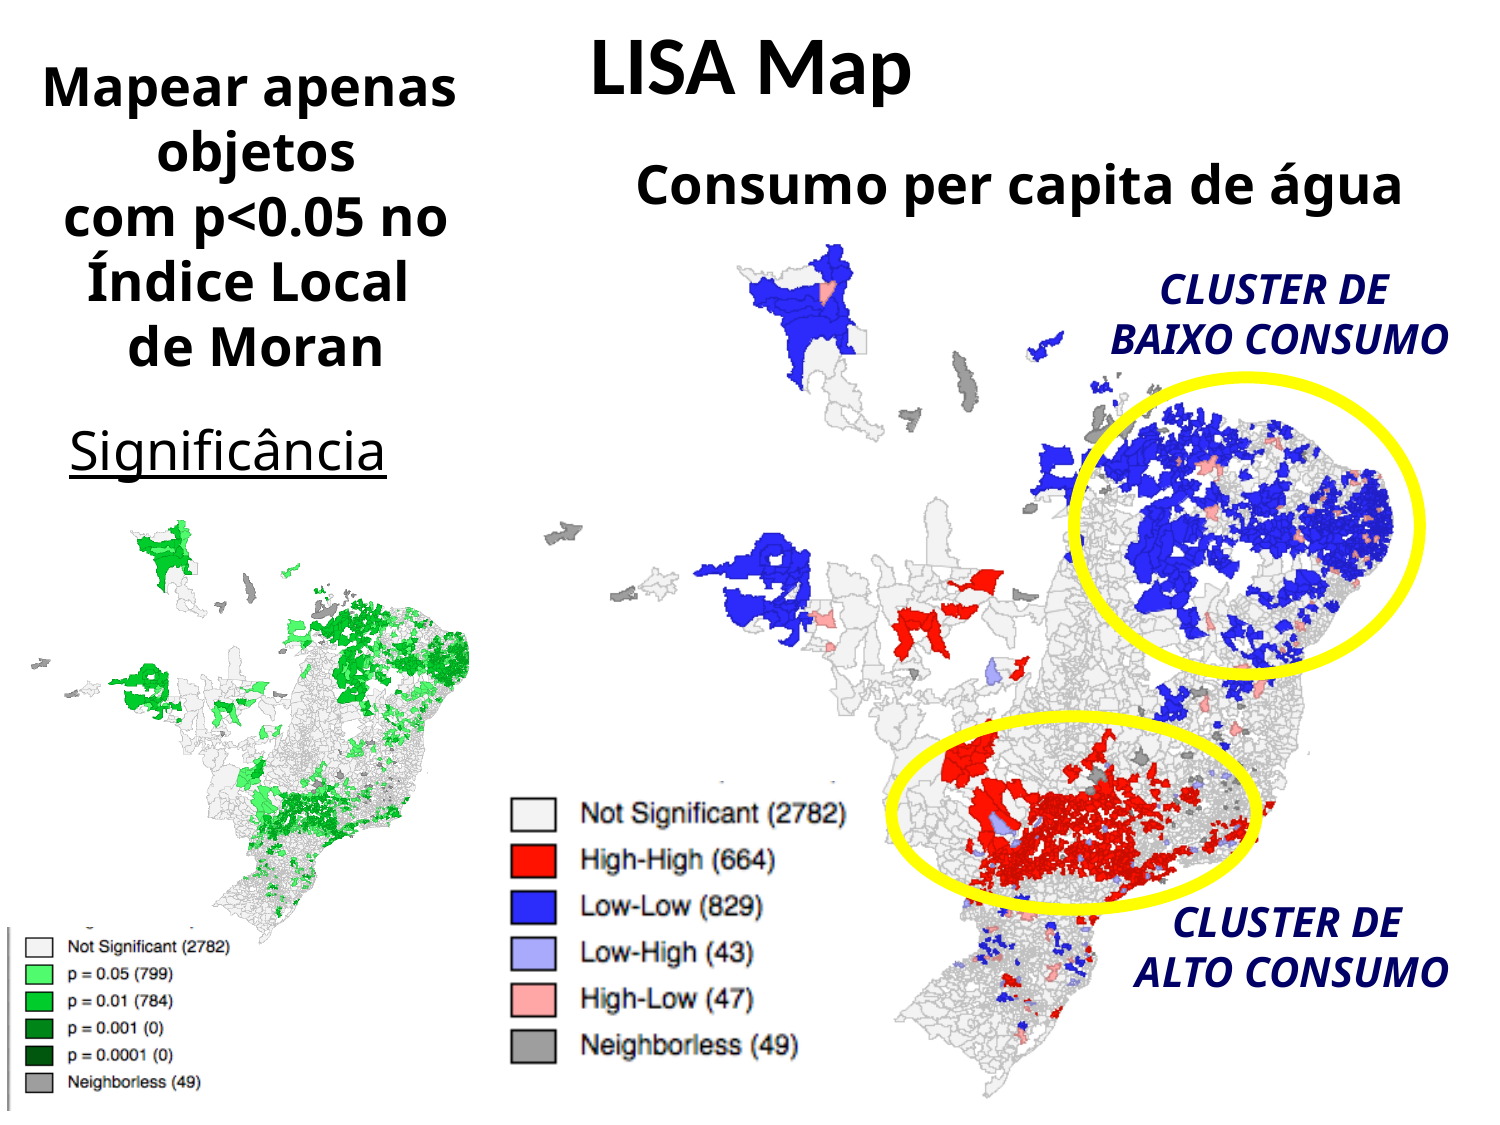

LISA Map
Mapear apenas
objetos
 com p<0.05 no
Índice Local
de Moran
Consumo per capita de água
CLUSTER DE
BAIXO CONSUMO
Significância
CLUSTER DE
ALTO CONSUMO